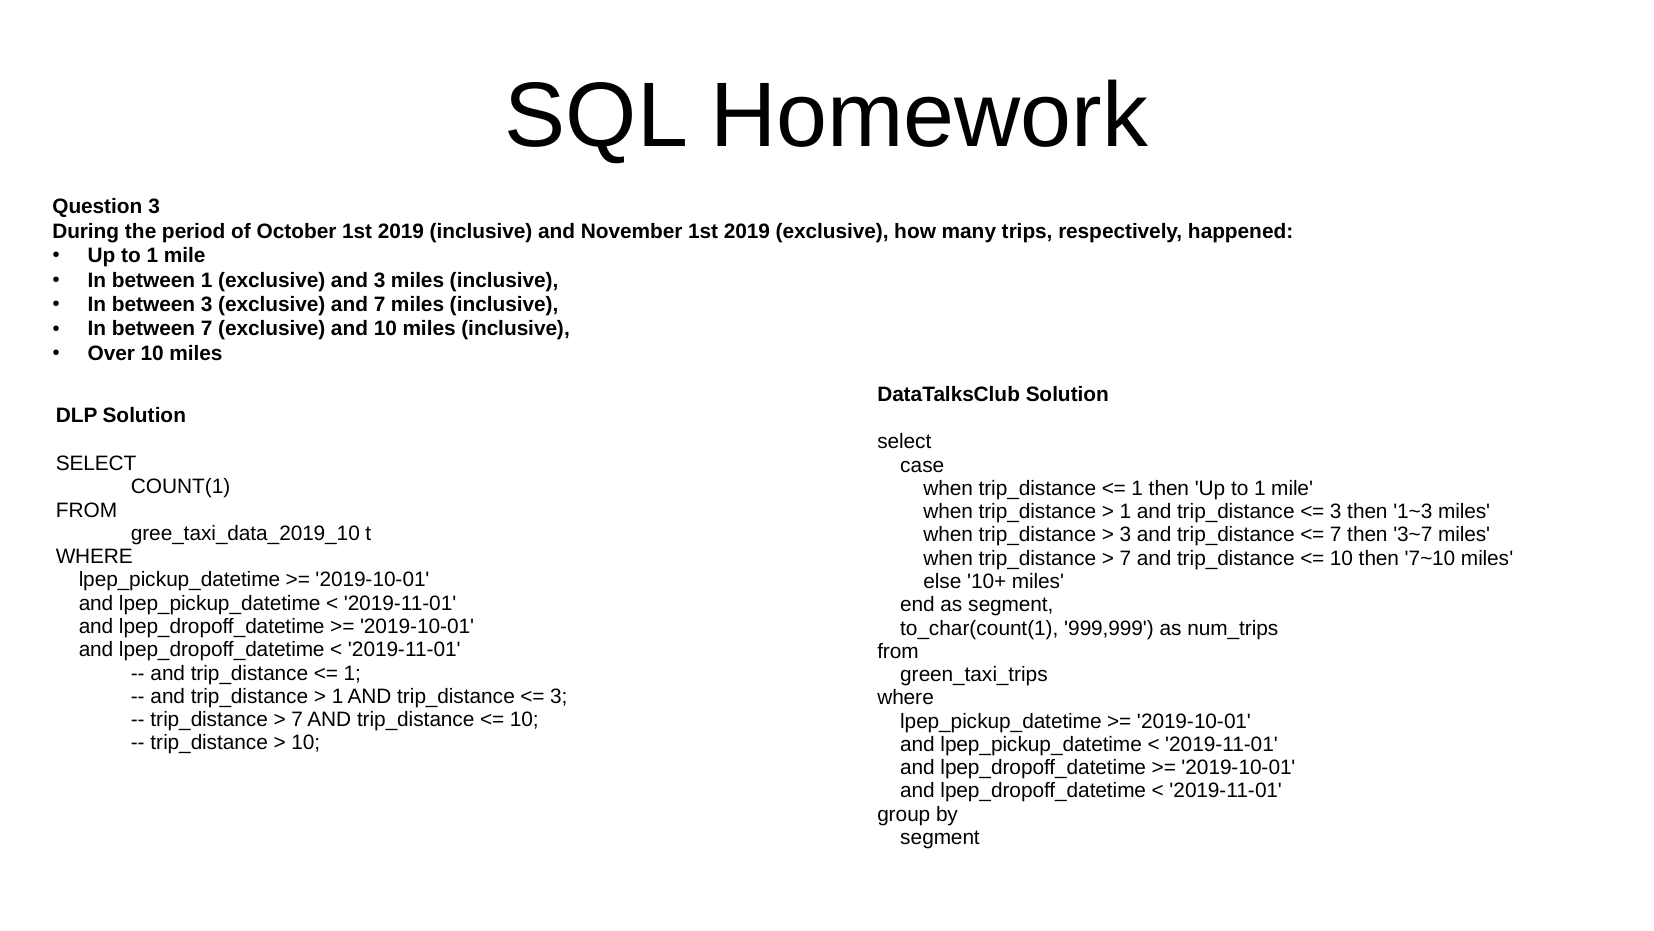

# SQL Homework
Question 3
During the period of October 1st 2019 (inclusive) and November 1st 2019 (exclusive), how many trips, respectively, happened:
Up to 1 mile
In between 1 (exclusive) and 3 miles (inclusive),
In between 3 (exclusive) and 7 miles (inclusive),
In between 7 (exclusive) and 10 miles (inclusive),
Over 10 miles
DataTalksClub Solution
select
 case
 when trip_distance <= 1 then 'Up to 1 mile'
 when trip_distance > 1 and trip_distance <= 3 then '1~3 miles'
 when trip_distance > 3 and trip_distance <= 7 then '3~7 miles'
 when trip_distance > 7 and trip_distance <= 10 then '7~10 miles'
 else '10+ miles'
 end as segment,
 to_char(count(1), '999,999') as num_trips
from
 green_taxi_trips
where
 lpep_pickup_datetime >= '2019-10-01'
 and lpep_pickup_datetime < '2019-11-01'
 and lpep_dropoff_datetime >= '2019-10-01'
 and lpep_dropoff_datetime < '2019-11-01'
group by
 segment
DLP Solution
SELECT
	COUNT(1)
FROM
	gree_taxi_data_2019_10 t
WHERE
 lpep_pickup_datetime >= '2019-10-01'
 and lpep_pickup_datetime < '2019-11-01'
 and lpep_dropoff_datetime >= '2019-10-01'
 and lpep_dropoff_datetime < '2019-11-01'
	-- and trip_distance <= 1;
	-- and trip_distance > 1 AND trip_distance <= 3;
	-- trip_distance > 7 AND trip_distance <= 10;
	-- trip_distance > 10;